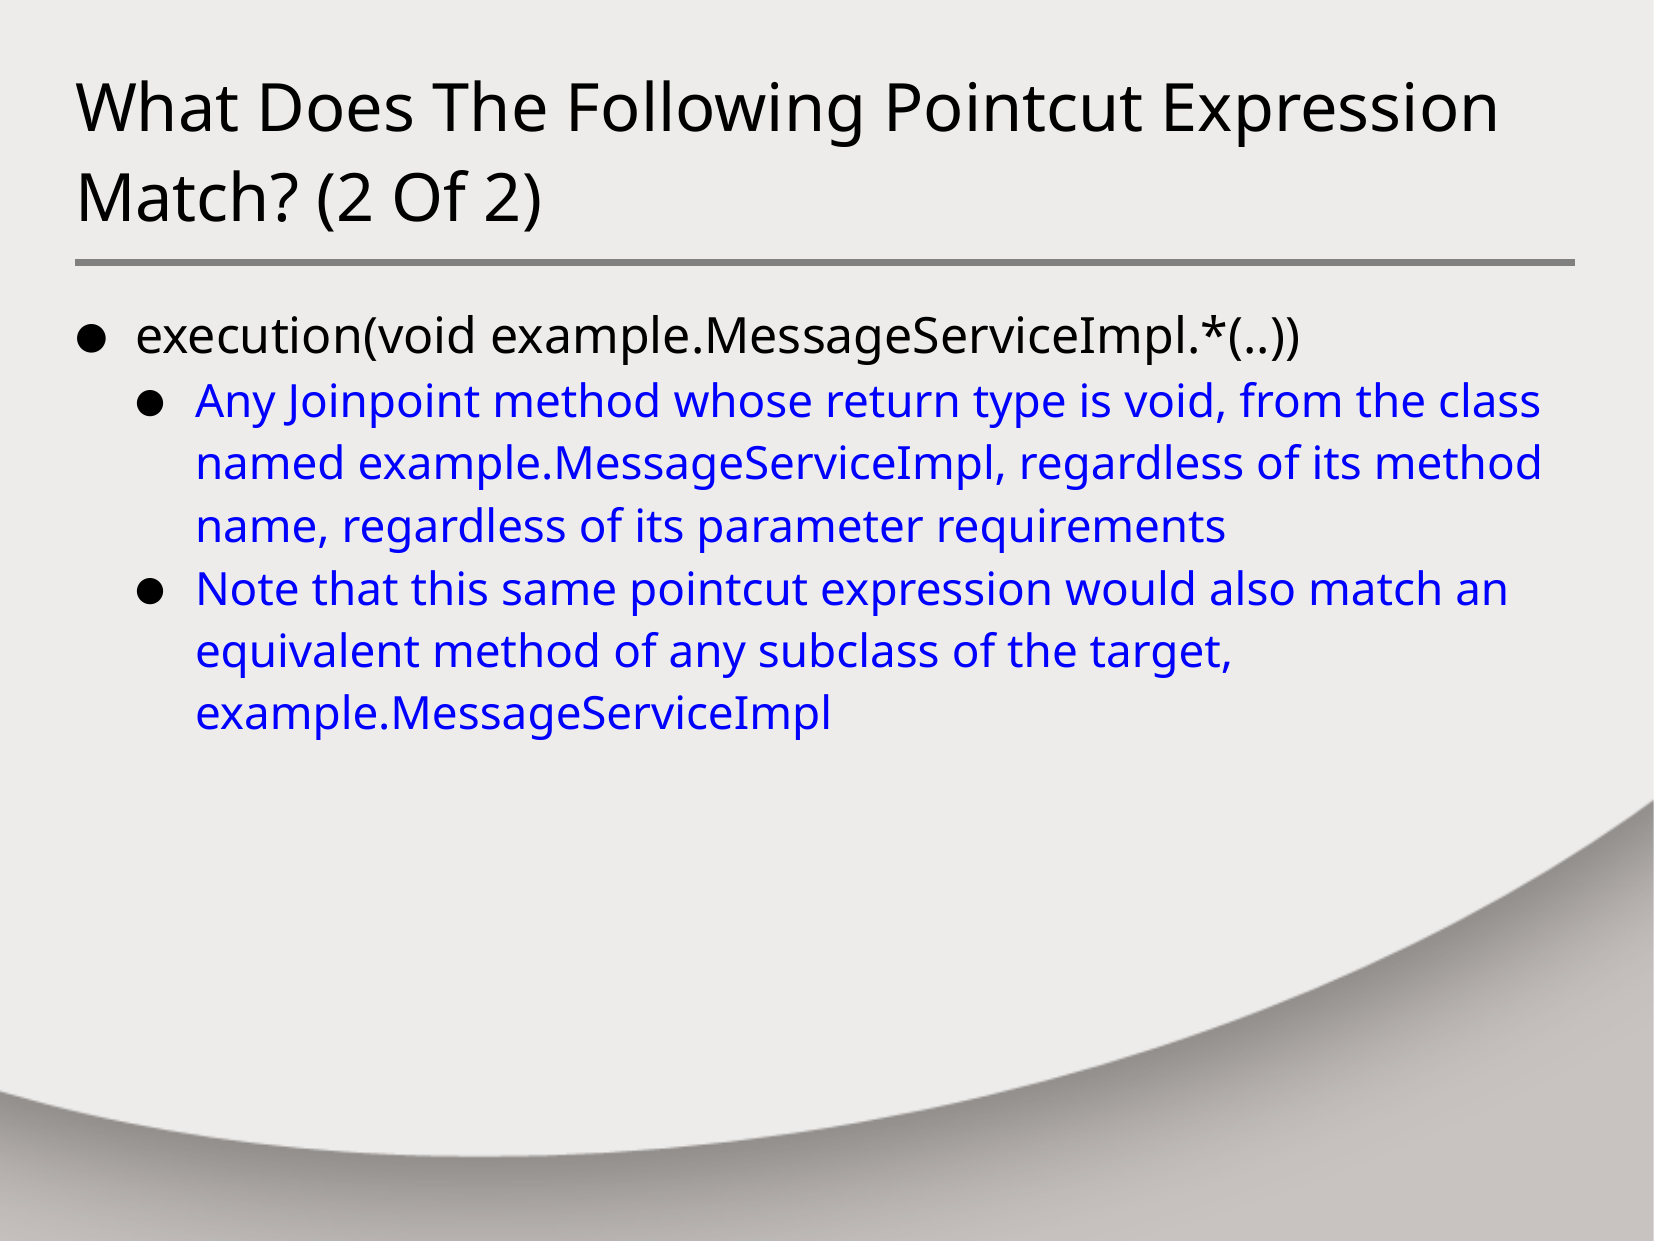

# What Does The Following Pointcut Expression Match? (2 Of 2)
execution(void example.MessageServiceImpl.*(..))
Any Joinpoint method whose return type is void, from the class named example.MessageServiceImpl, regardless of its method name, regardless of its parameter requirements
Note that this same pointcut expression would also match an equivalent method of any subclass of the target, example.MessageServiceImpl